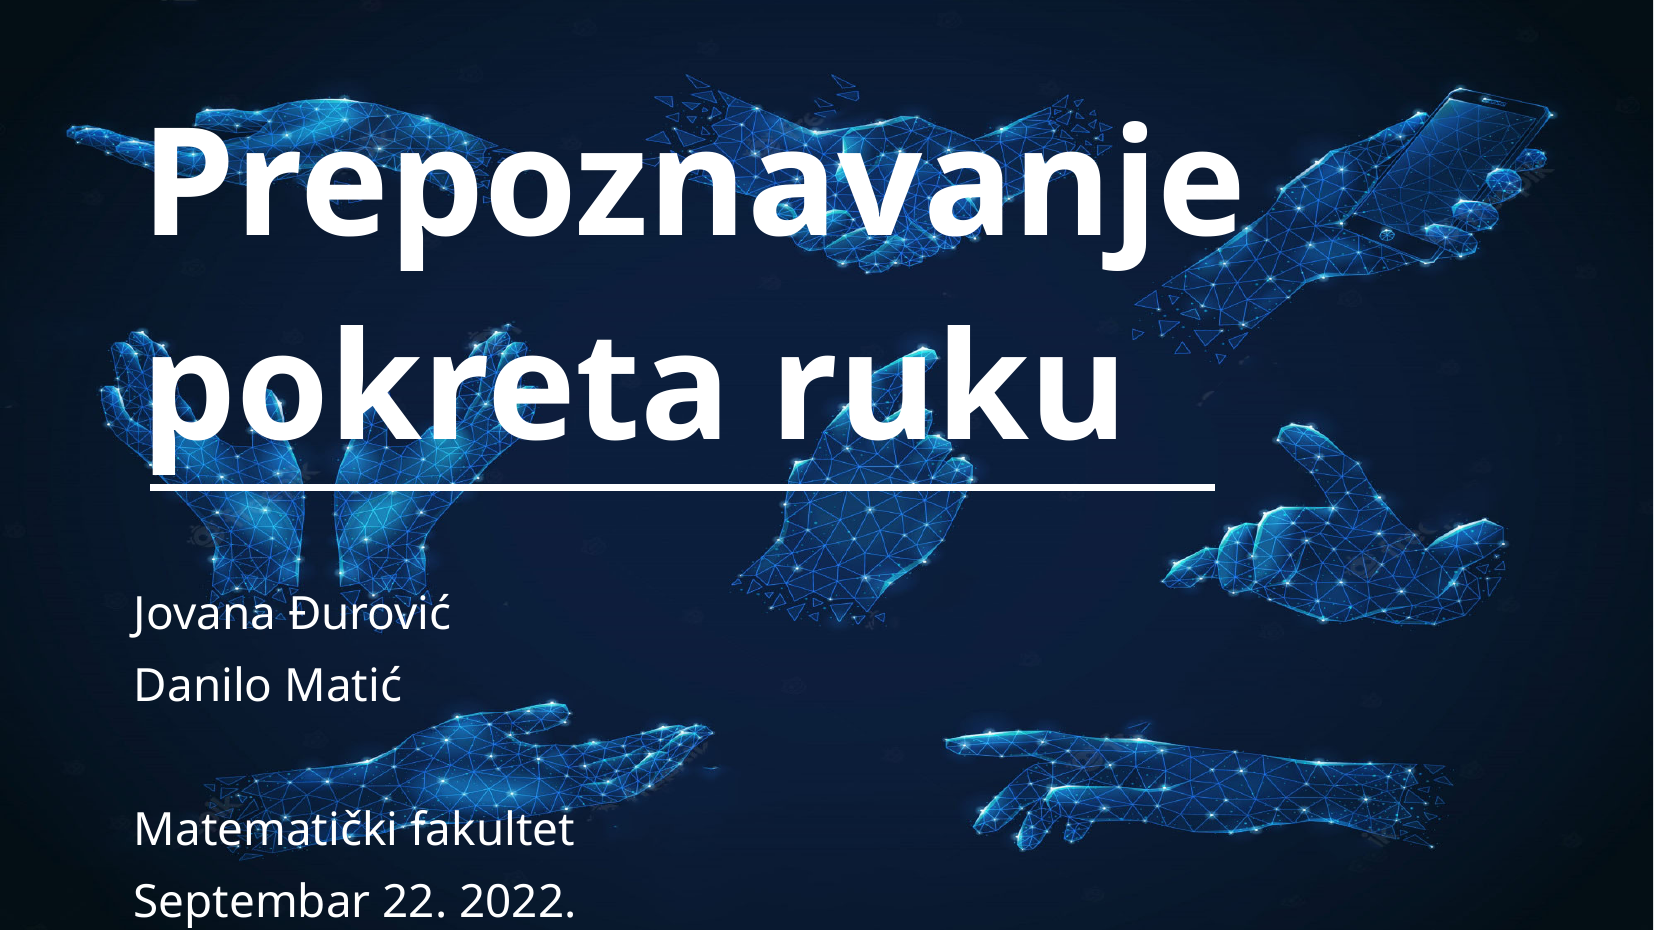

# Prepoznavanje pokreta ruku
Jovana Đurović
Danilo Matić
Matematički fakultet
Septembar 22. 2022.